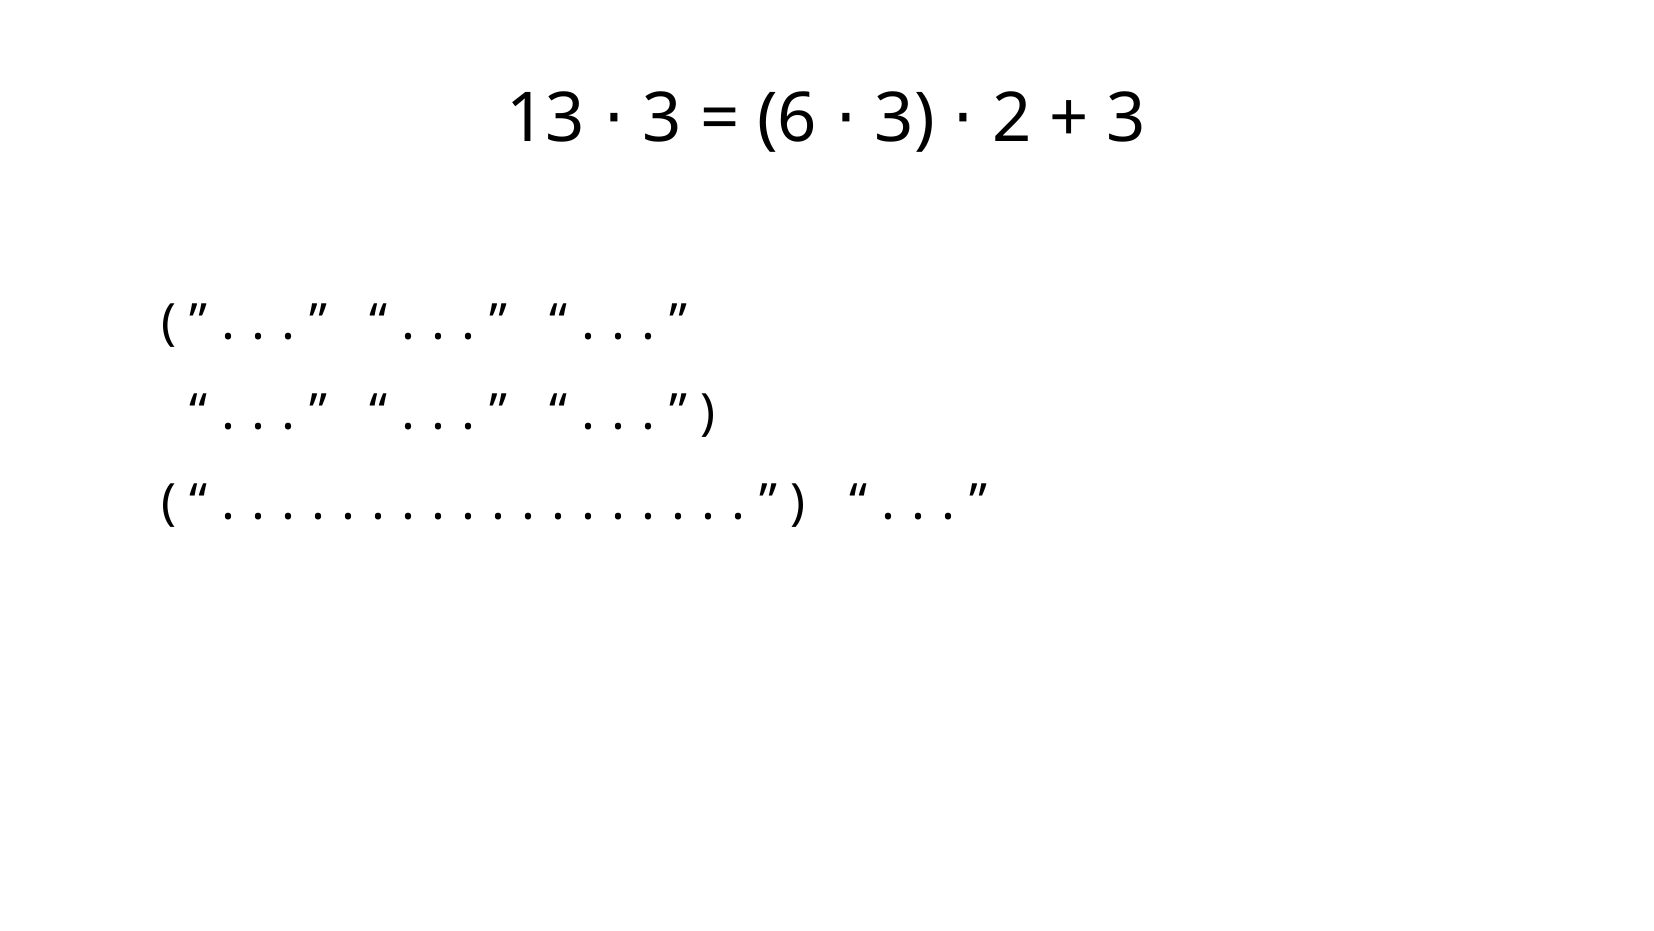

# 13 ⋅ 3 = (6 ⋅ 3) ⋅ 2 + 3
(”...” “...” “...”
 “...” “...” “...”)
(“..................”) “...”